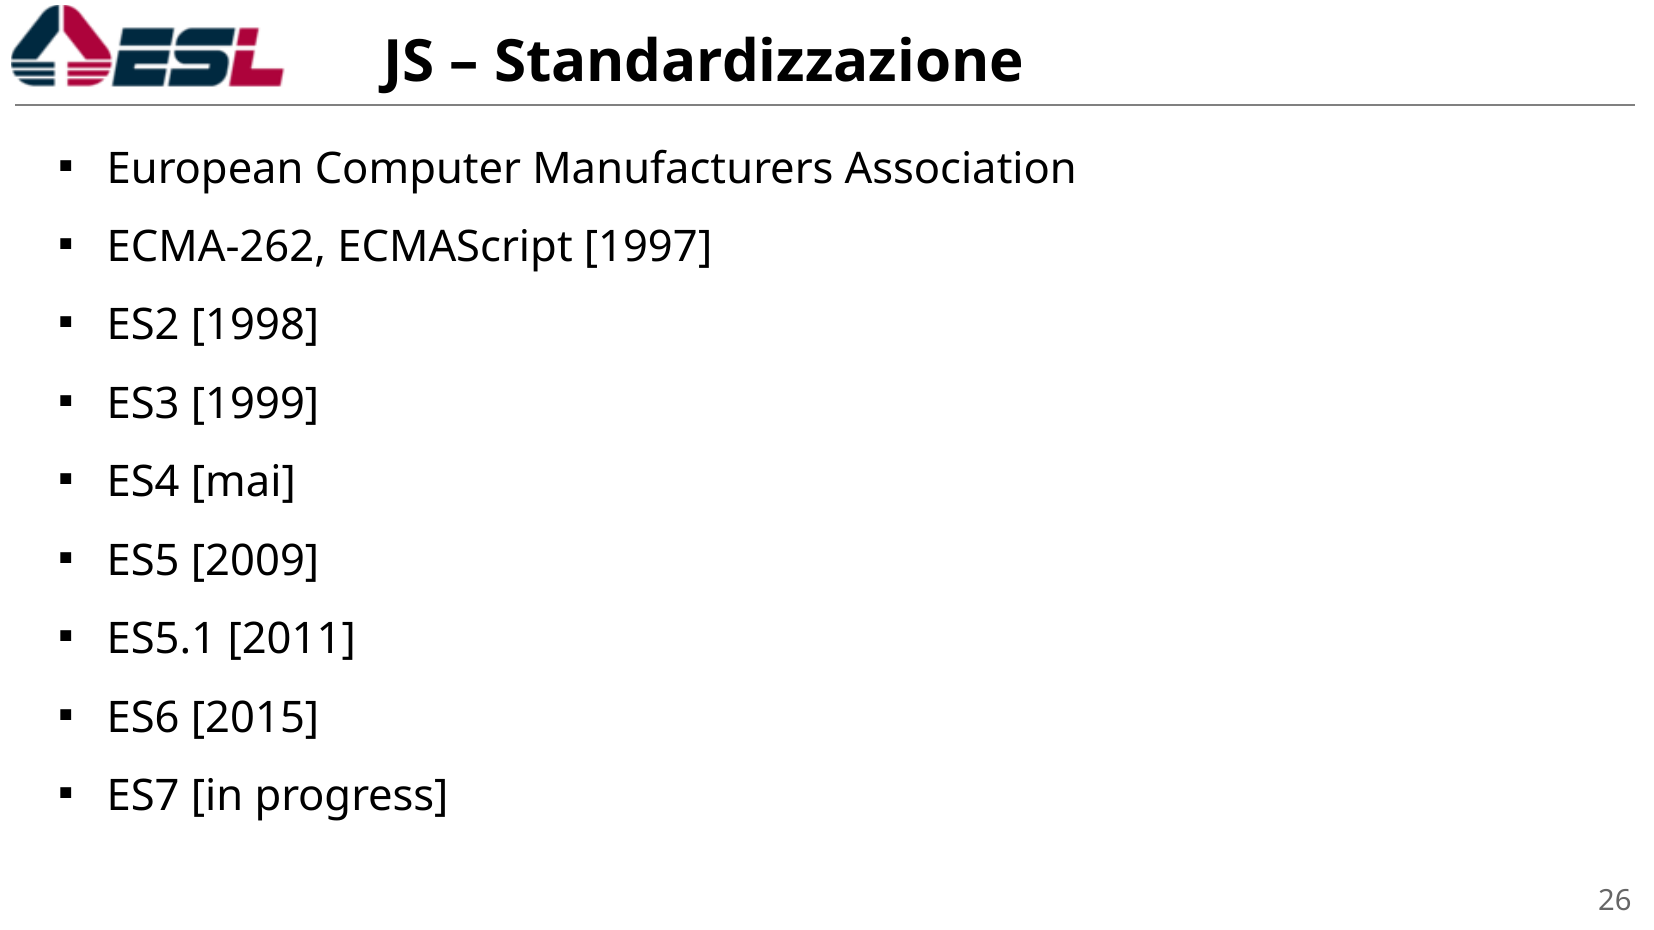

# JS – Standardizzazione
European Computer Manufacturers Association
ECMA-262, ECMAScript [1997]
ES2 [1998]
ES3 [1999]
ES4 [mai]
ES5 [2009]
ES5.1 [2011]
ES6 [2015]
ES7 [in progress]